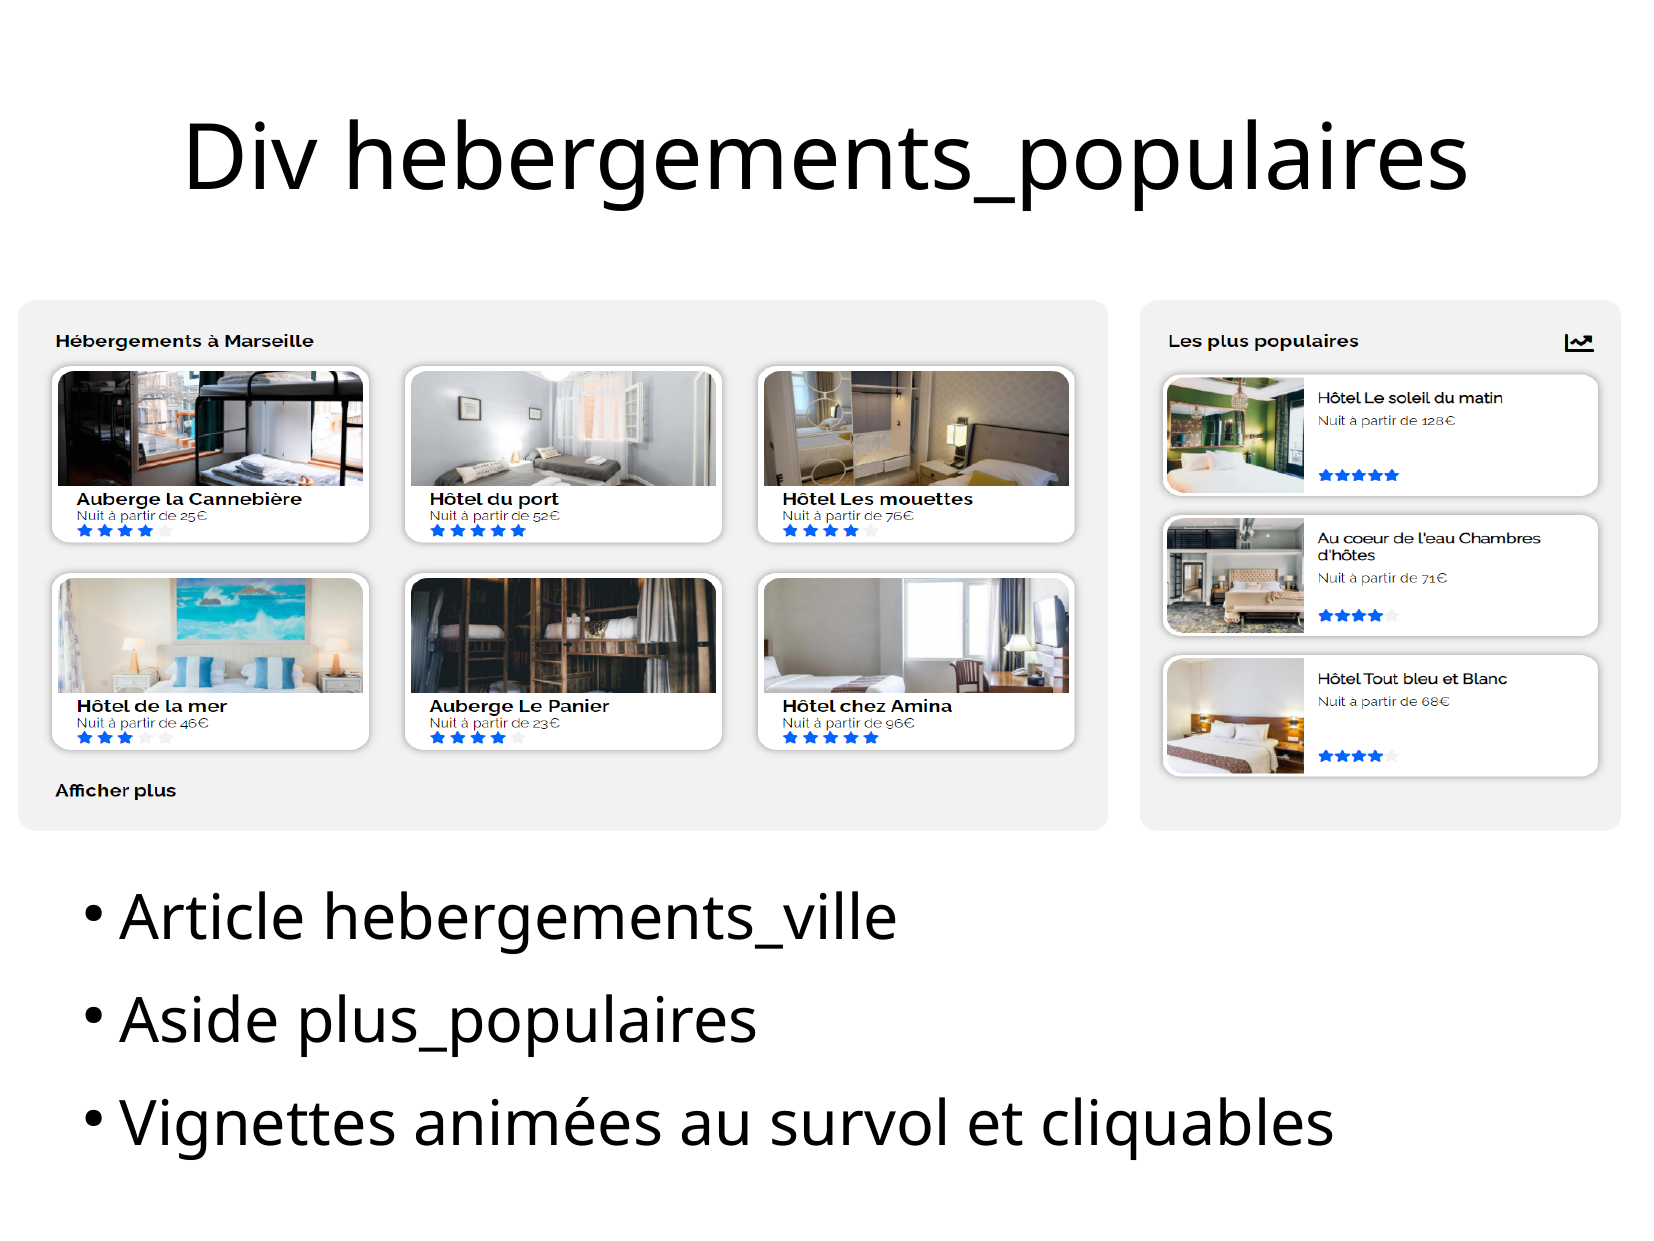

# Div hebergements_populaires
 Article hebergements_ville
 Aside plus_populaires
 Vignettes animées au survol et cliquables